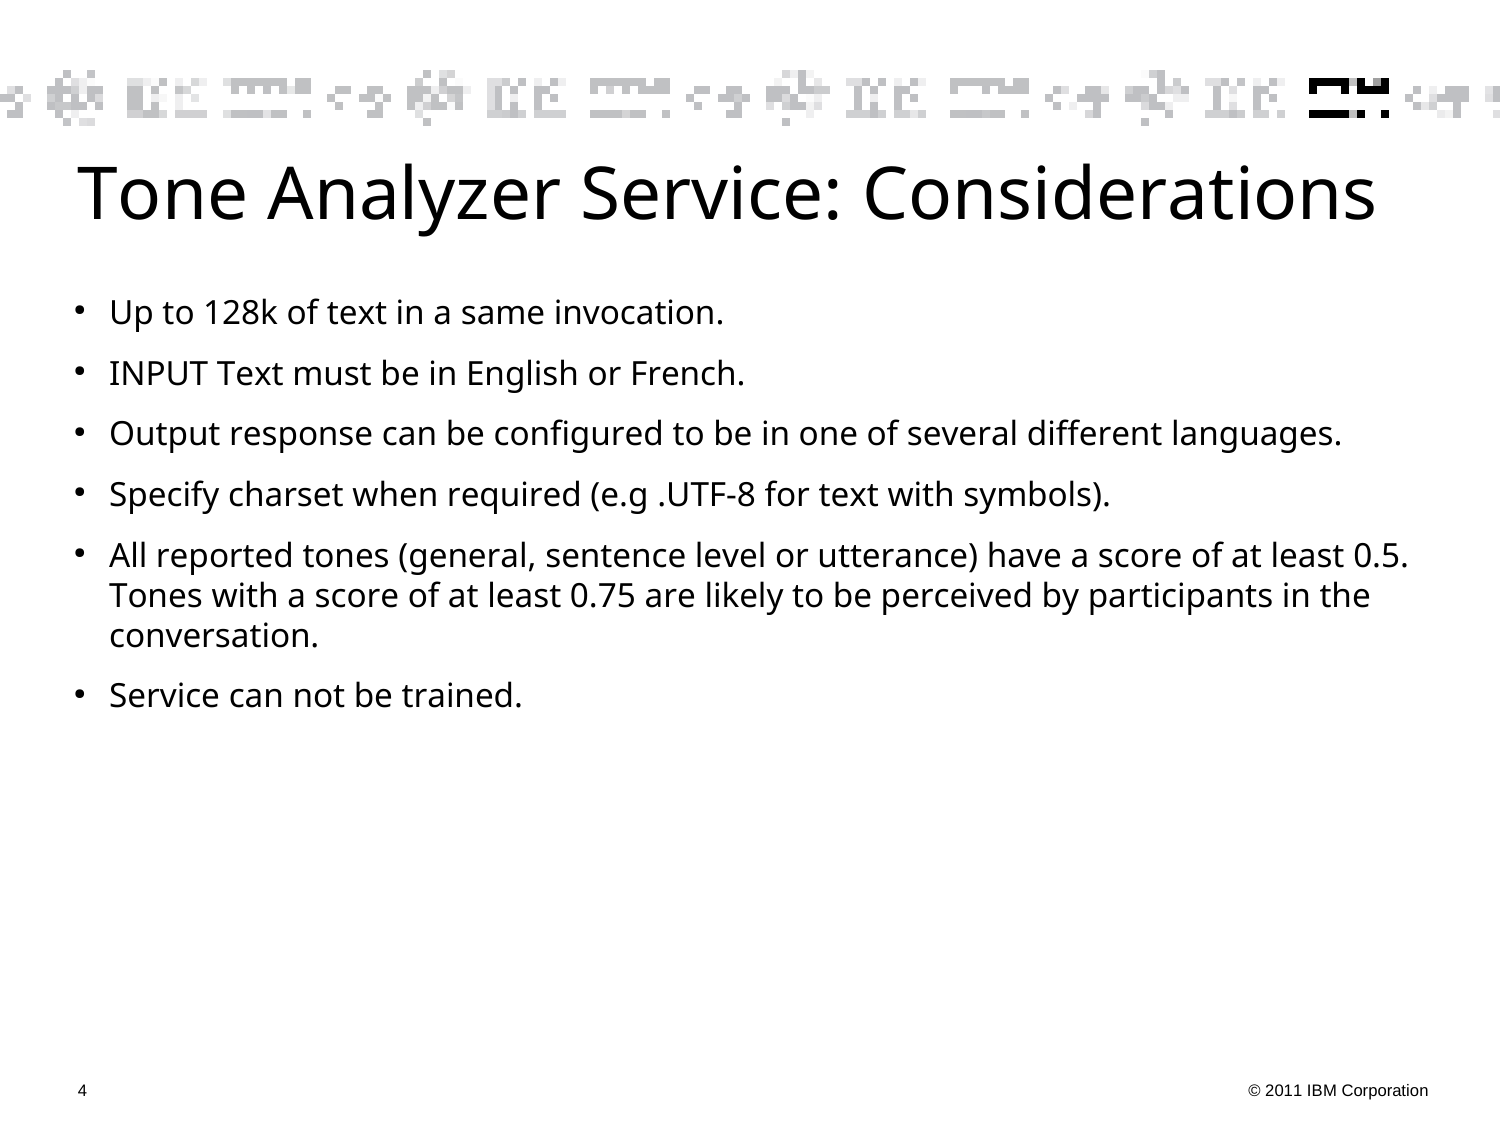

# Tone Analyzer Service: Considerations
Up to 128k of text in a same invocation.
INPUT Text must be in English or French.
Output response can be configured to be in one of several different languages.
Specify charset when required (e.g .UTF-8 for text with symbols).
All reported tones (general, sentence level or utterance) have a score of at least 0.5. Tones with a score of at least 0.75 are likely to be perceived by participants in the conversation.
Service can not be trained.
4